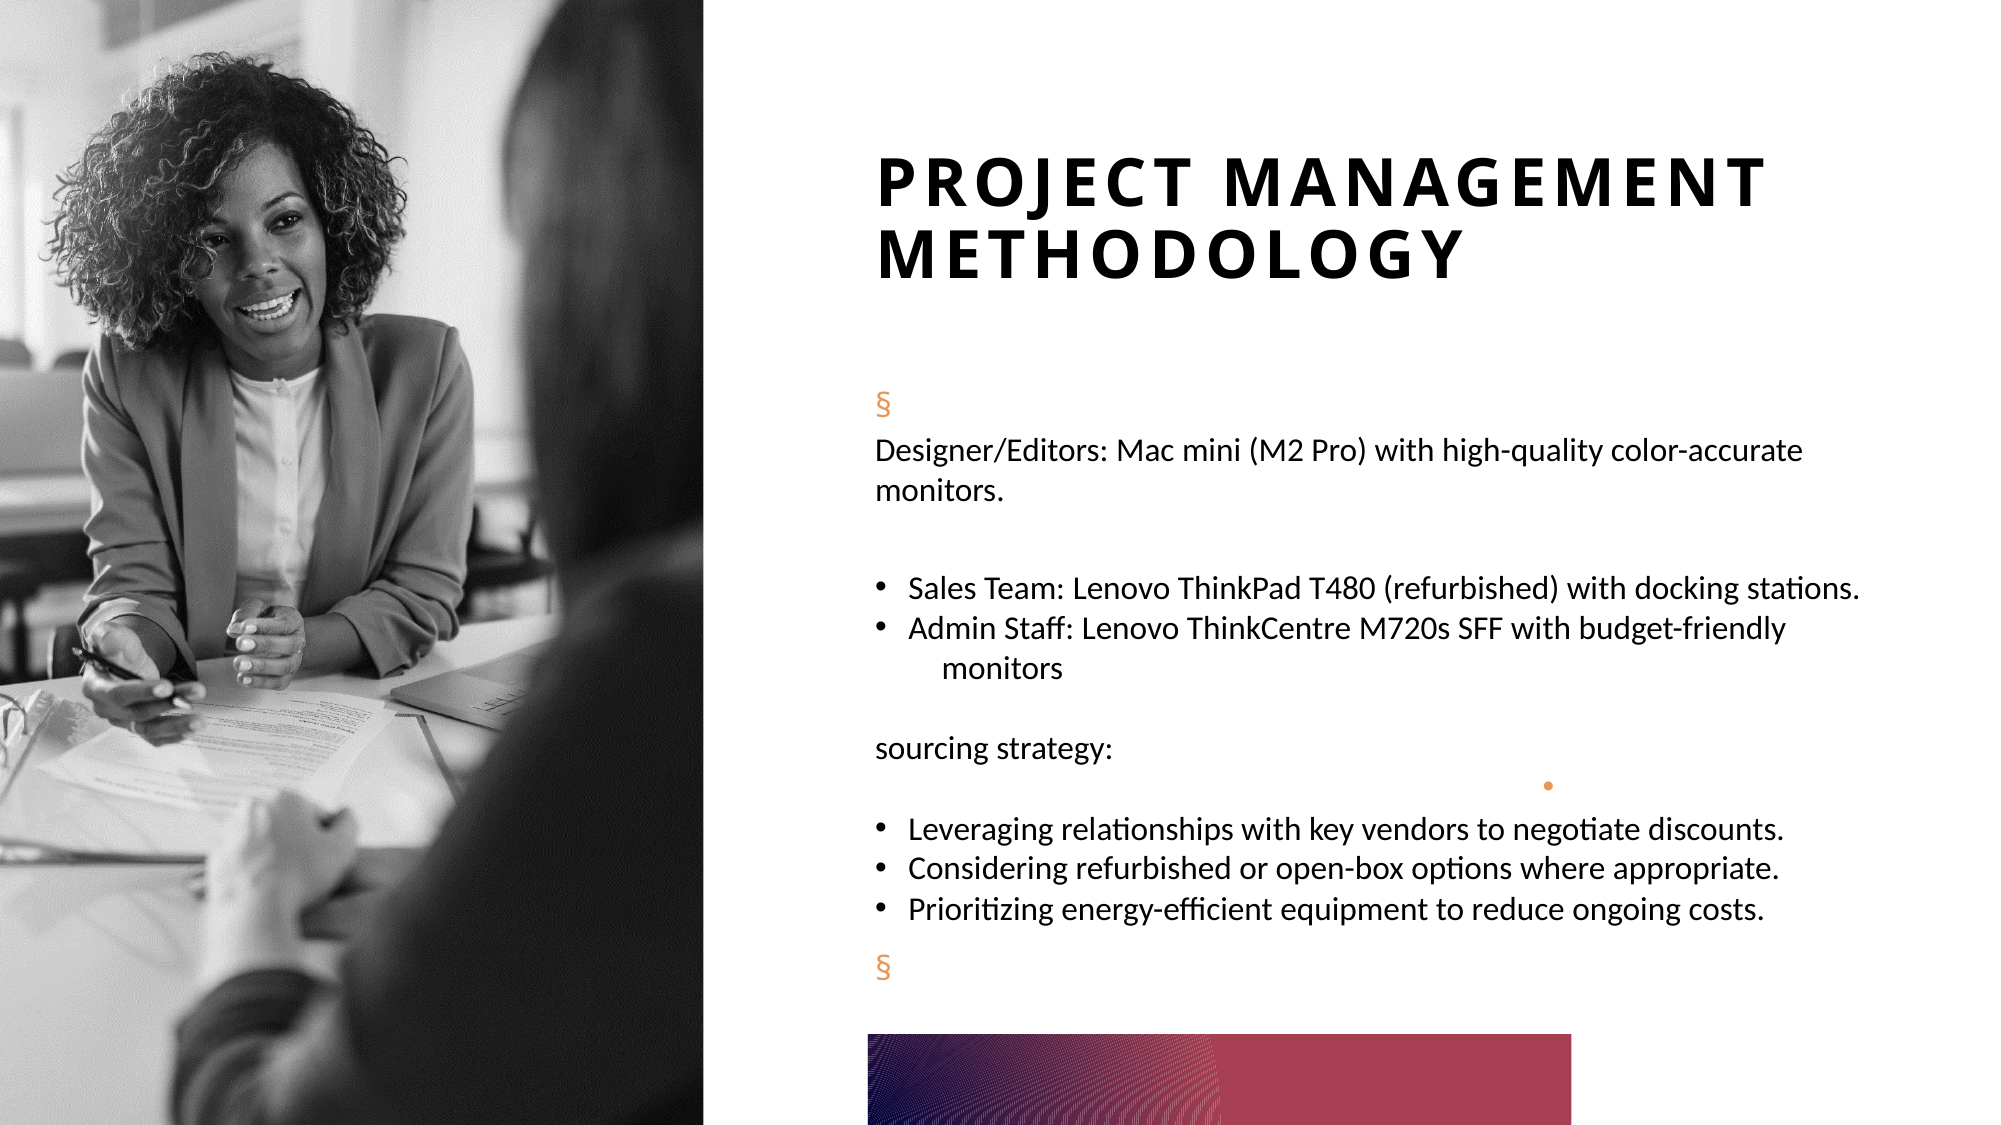

# Project Management Methodology
Designer/Editors: Mac mini (M2 Pro) with high-quality color-accurate monitors.
Sales Team: Lenovo ThinkPad T480 (refurbished) with docking stations.
Admin Staff: Lenovo ThinkCentre M720s SFF with budget-friendly monitors
sourcing strategy:
Leveraging relationships with key vendors to negotiate discounts.
Considering refurbished or open-box options where appropriate.
Prioritizing energy-efficient equipment to reduce ongoing costs.